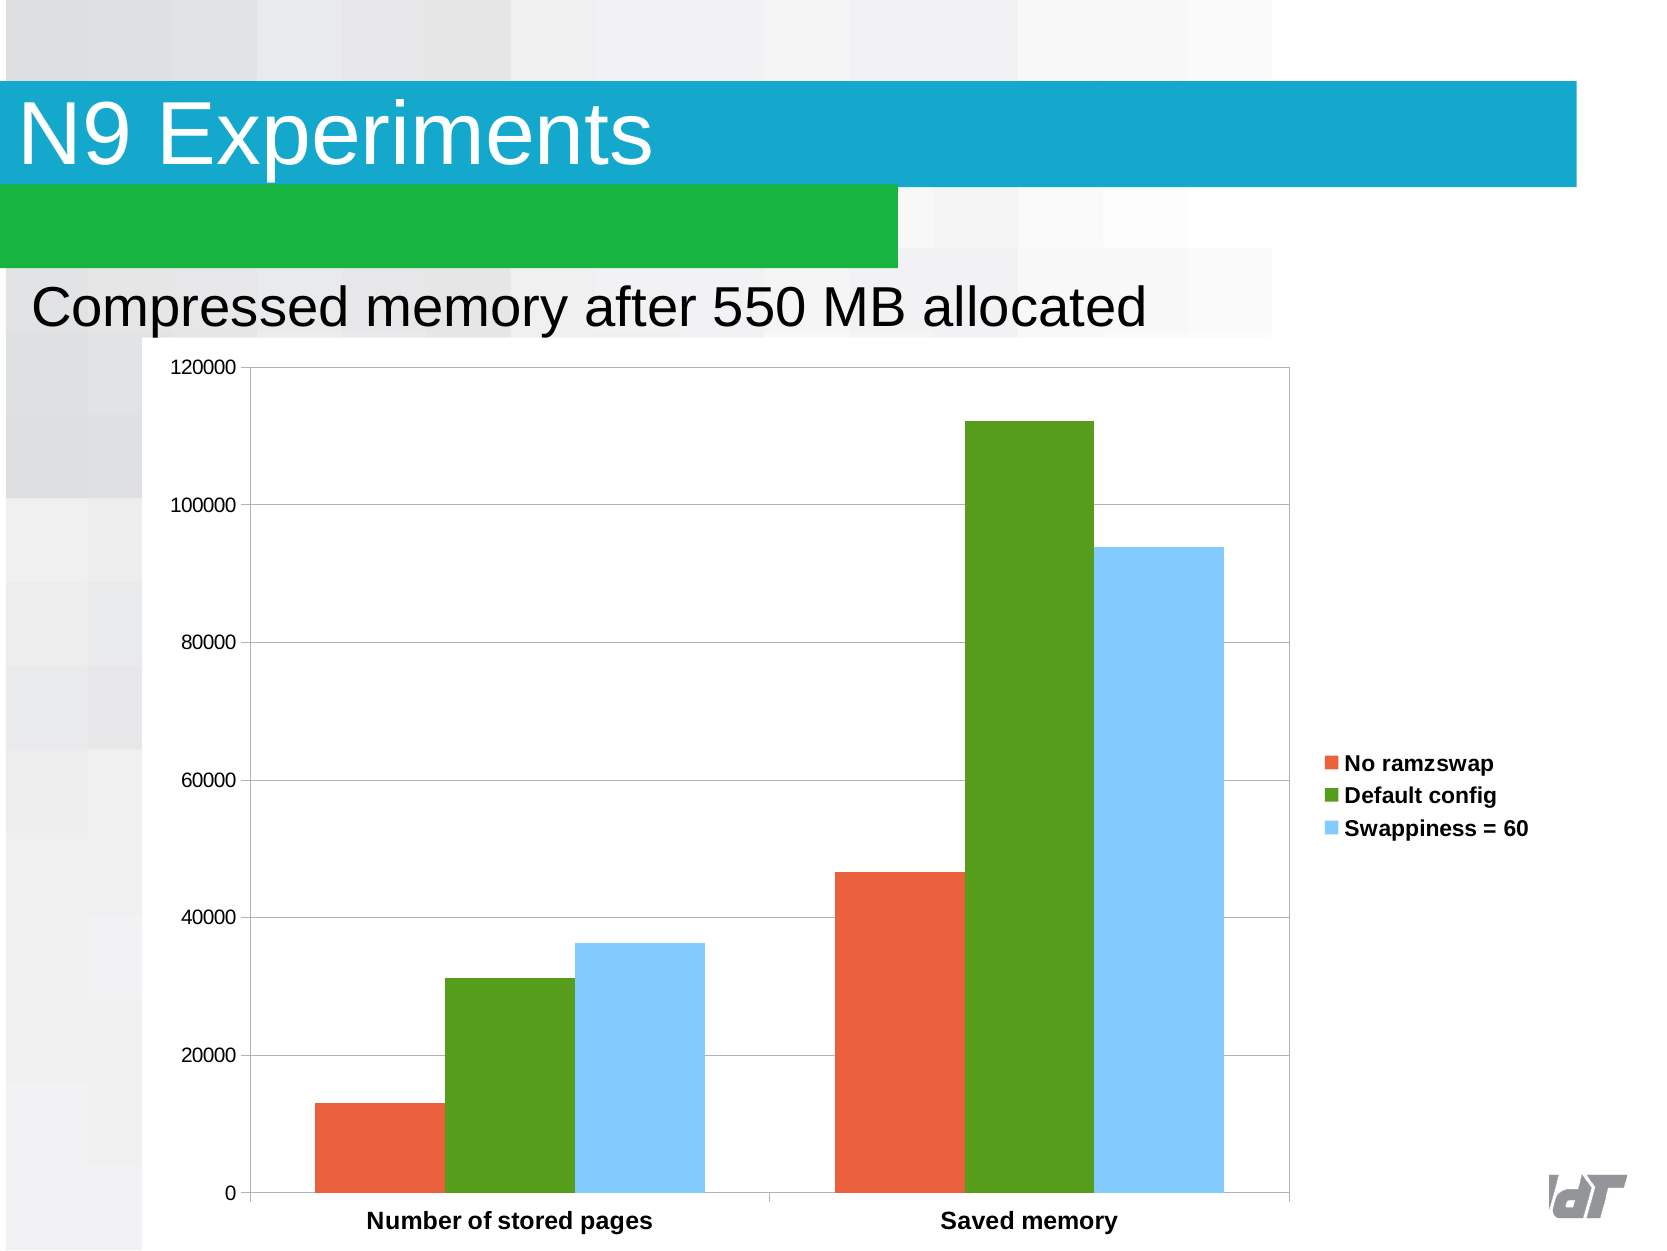

# N9 Experiments
Compressed memory after 550 MB allocated
### Chart
| Category | No ramzswap | Default config | Swappiness = 60 |
|---|---|---|---|
| Number of stored pages | 13080.0 | 31192.0 | 36274.0 |
| Saved memory | 46692.0 | 112256.0 | 93856.0 |